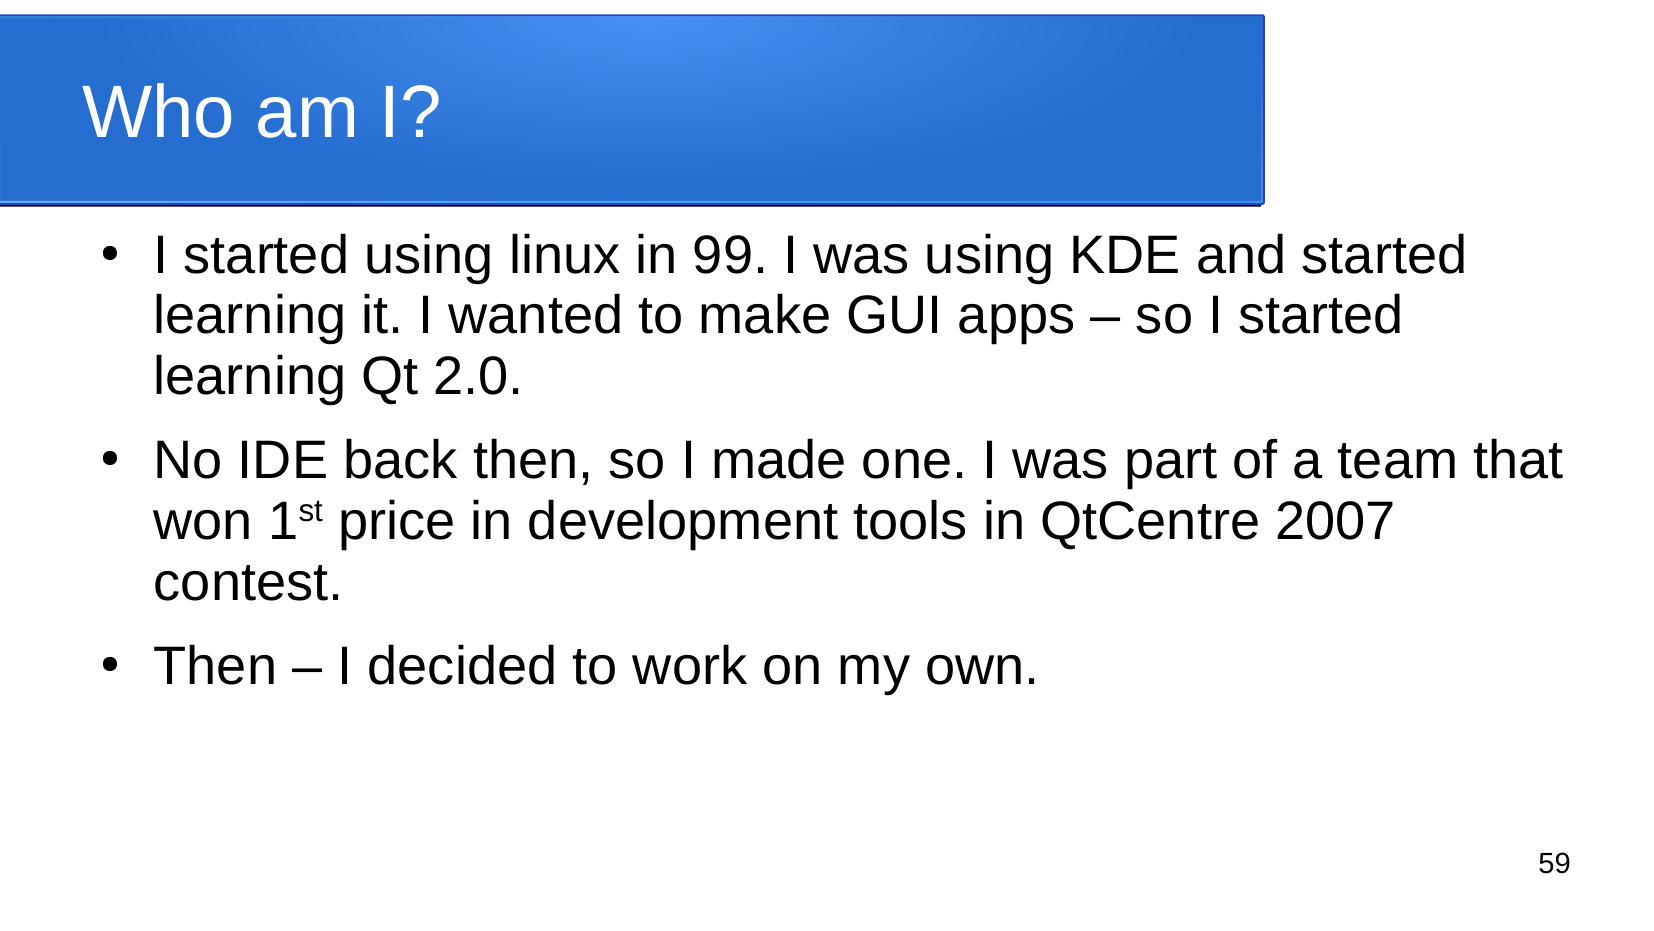

# Who am I?
I started using linux in 99. I was using KDE and started learning it. I wanted to make GUI apps – so I started learning Qt 2.0.
No IDE back then, so I made one. I was part of a team that won 1st price in development tools in QtCentre 2007 contest.
Then – I decided to work on my own.
59